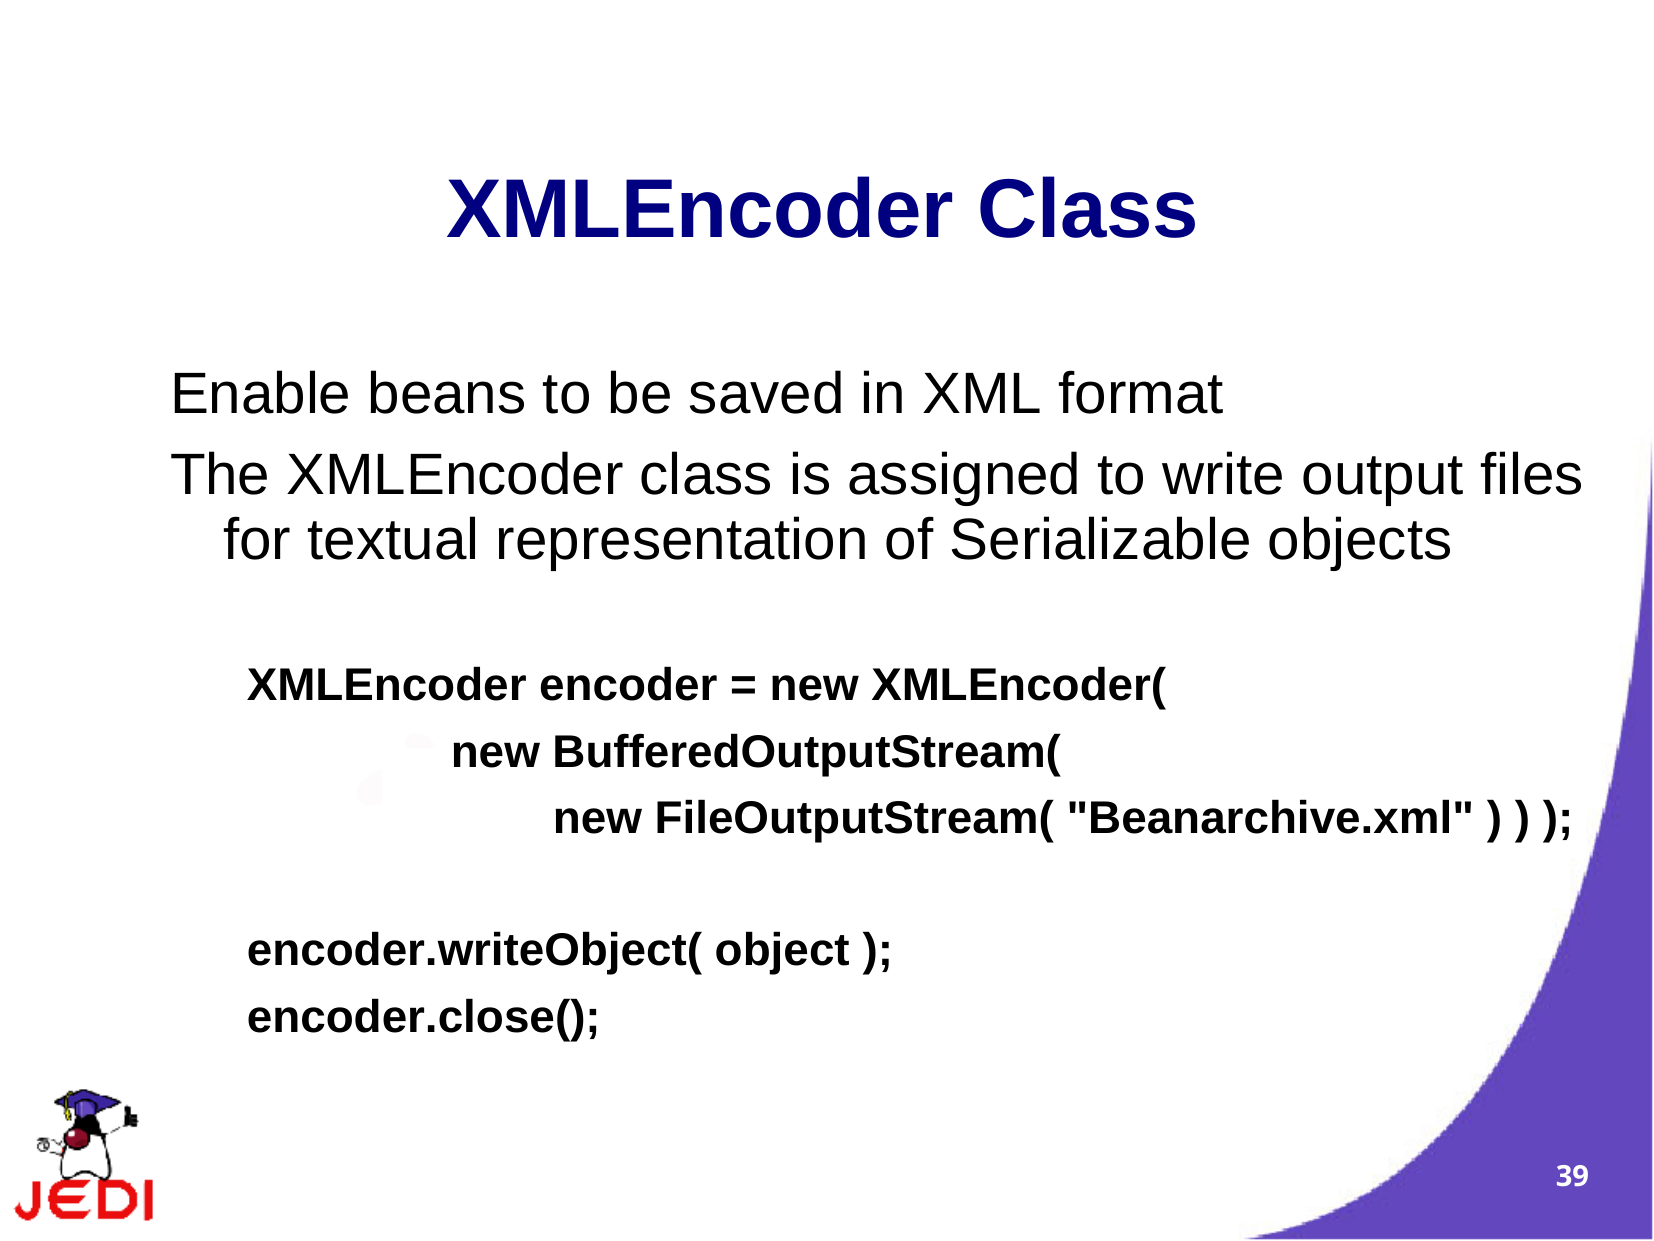

# XMLEncoder Class
Enable beans to be saved in XML format
The XMLEncoder class is assigned to write output files for textual representation of Serializable objects
XMLEncoder encoder = new XMLEncoder(
 new BufferedOutputStream(
 new FileOutputStream( "Beanarchive.xml" ) ) );
encoder.writeObject( object );
encoder.close();